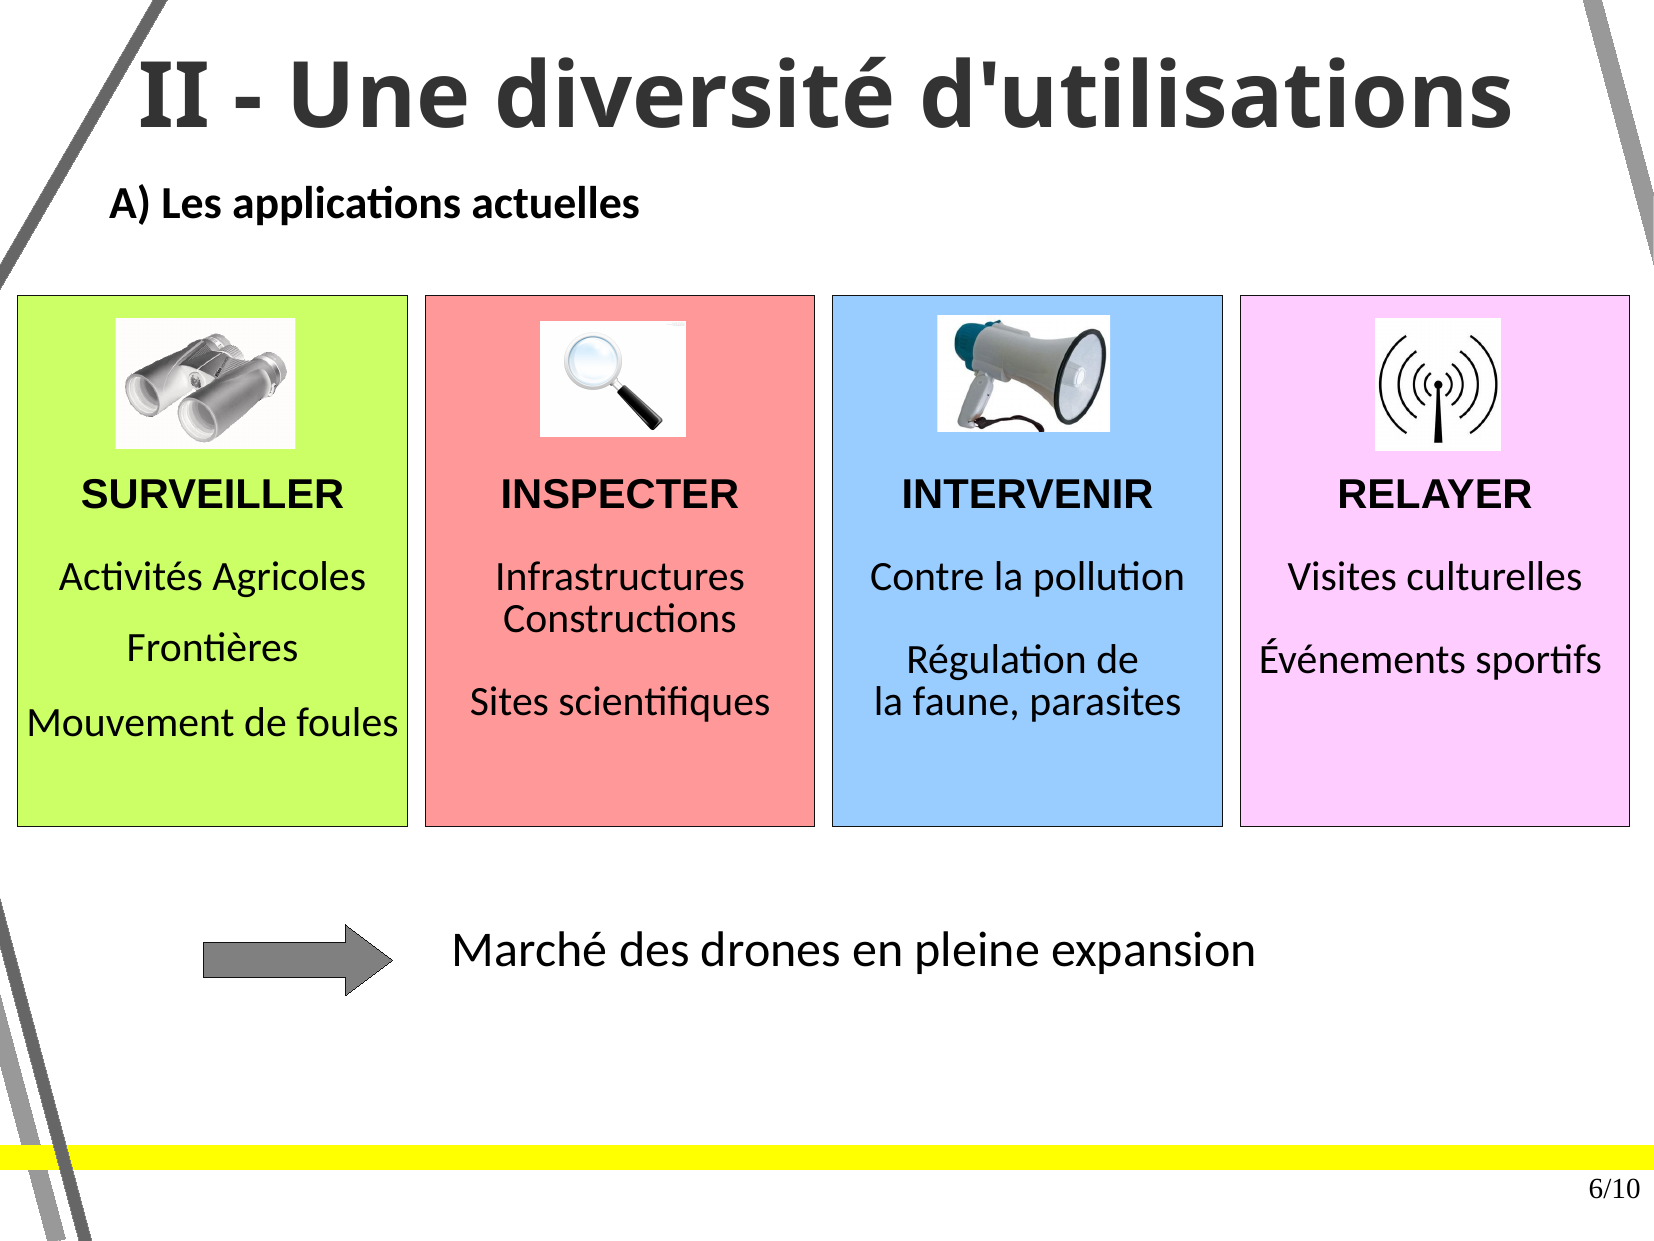

# II - Une diversité d'utilisations
A) Les applications actuelles
SURVEILLER
Activités Agricoles
Frontières
Mouvement de foules
INSPECTER
Infrastructures
Constructions
Sites scientifiques
INTERVENIR
Contre la pollution
Régulation de
la faune, parasites
RELAYER
Visites culturelles
Événements sportifs
Marché des drones en pleine expansion